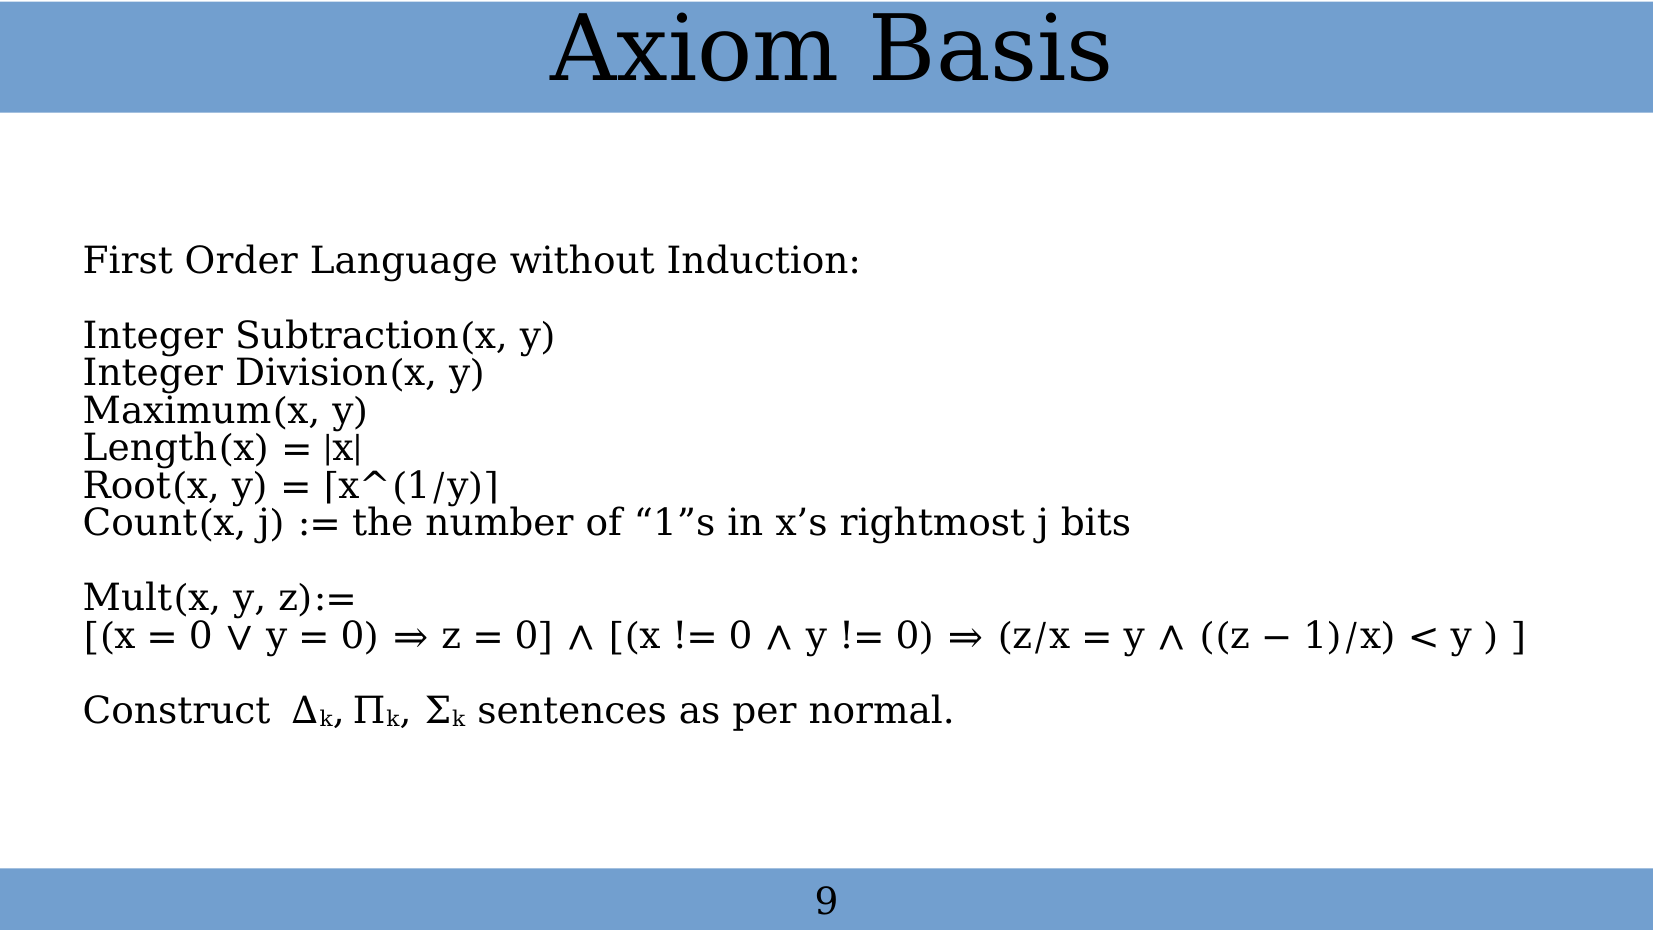

Axiom Basis
#
First Order Language without Induction:
Integer Subtraction(x, y)
Integer Division(x, y)
Maximum(x, y)
Length(x) = |x|
Root(x, y) = ⌈x^(1/y)⌉
Count(x, j) := the number of “1”s in x’s rightmost j bits
Mult(x, y, z):=
[(x = 0 ∨ y = 0) ⇒ z = 0] ∧ [(x != 0 ∧ y != 0) ⇒ (z/x = y ∧ ((z − 1)/x) < y ) ]
Construct Δk, Πk, Σk sentences as per normal.
9